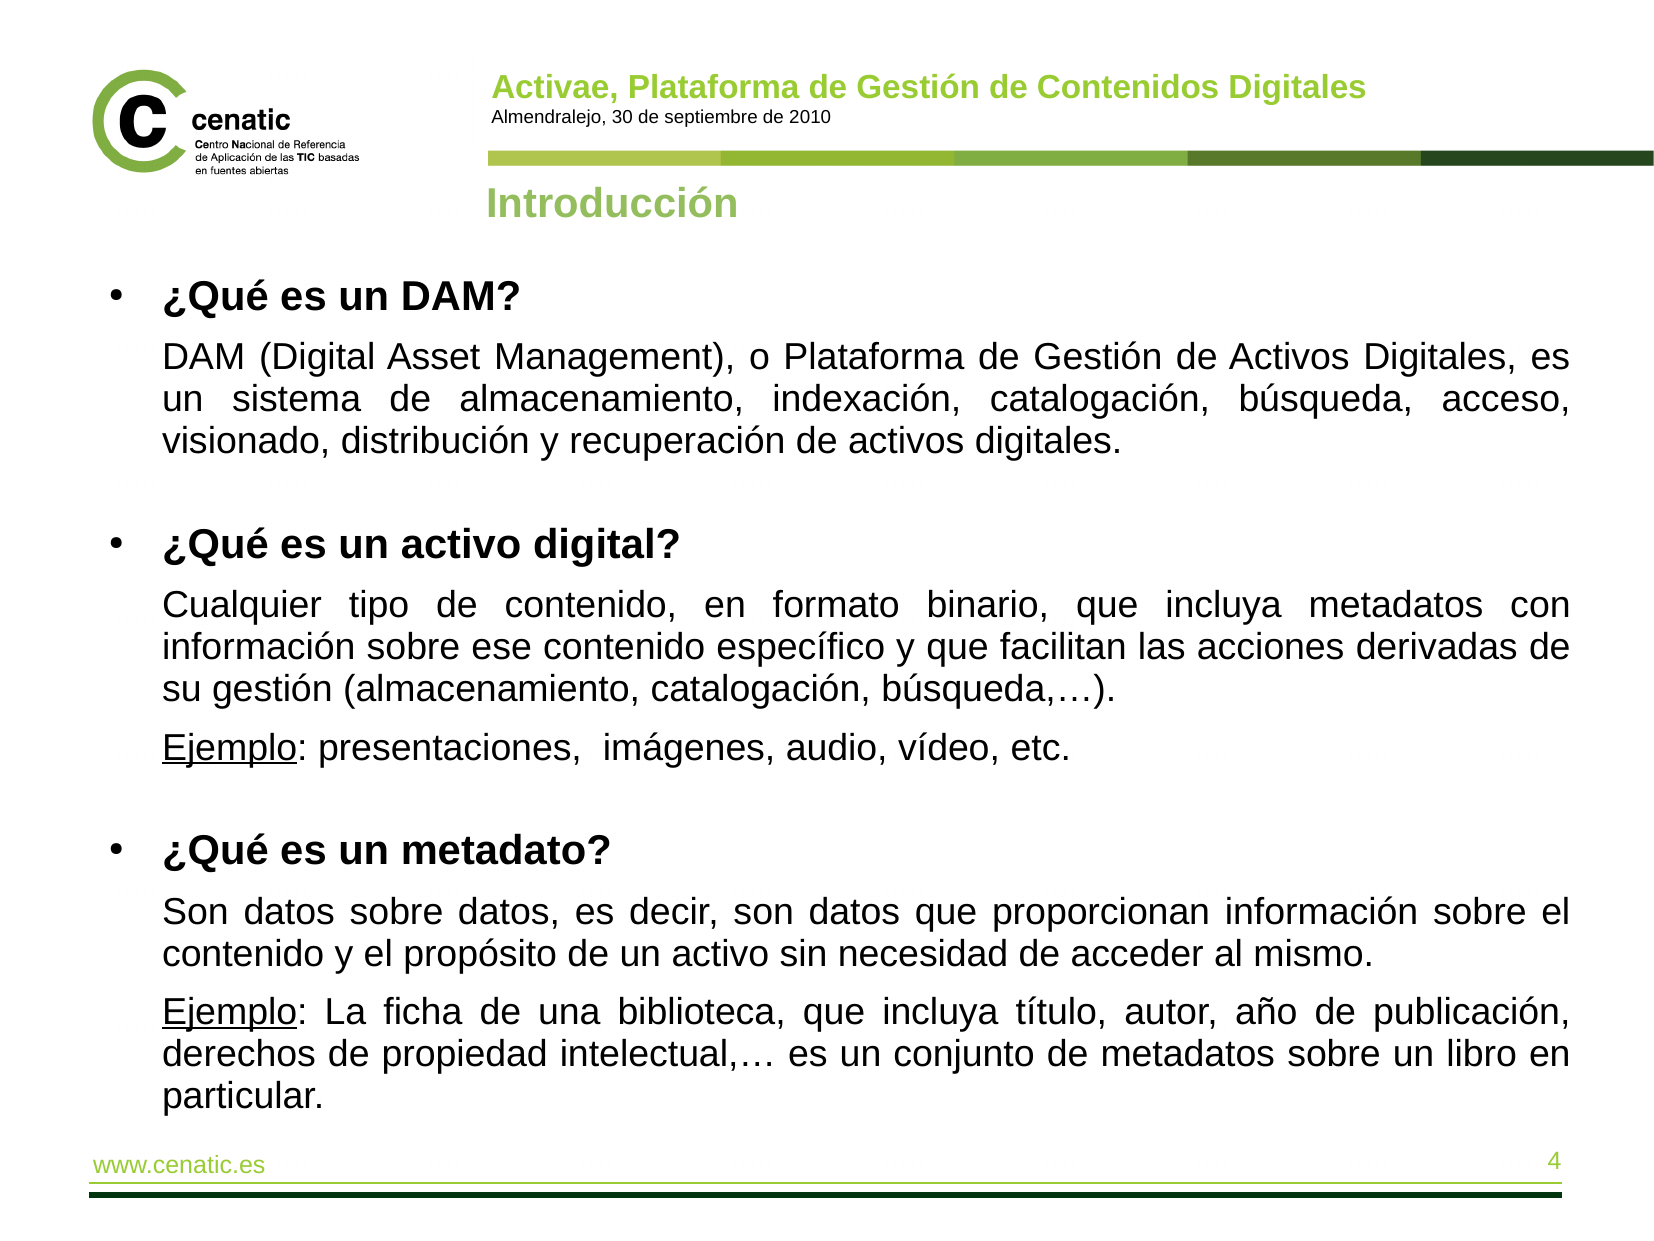

# Introducción
¿Qué es un DAM?
DAM (Digital Asset Management), o Plataforma de Gestión de Activos Digitales, es un sistema de almacenamiento, indexación, catalogación, búsqueda, acceso, visionado, distribución y recuperación de activos digitales.
¿Qué es un activo digital?
Cualquier tipo de contenido, en formato binario, que incluya metadatos con información sobre ese contenido específico y que facilitan las acciones derivadas de su gestión (almacenamiento, catalogación, búsqueda,…).
Ejemplo: presentaciones, imágenes, audio, vídeo, etc.
¿Qué es un metadato?
Son datos sobre datos, es decir, son datos que proporcionan información sobre el contenido y el propósito de un activo sin necesidad de acceder al mismo.
Ejemplo: La ficha de una biblioteca, que incluya título, autor, año de publicación, derechos de propiedad intelectual,… es un conjunto de metadatos sobre un libro en particular.
4
www.cenatic.es